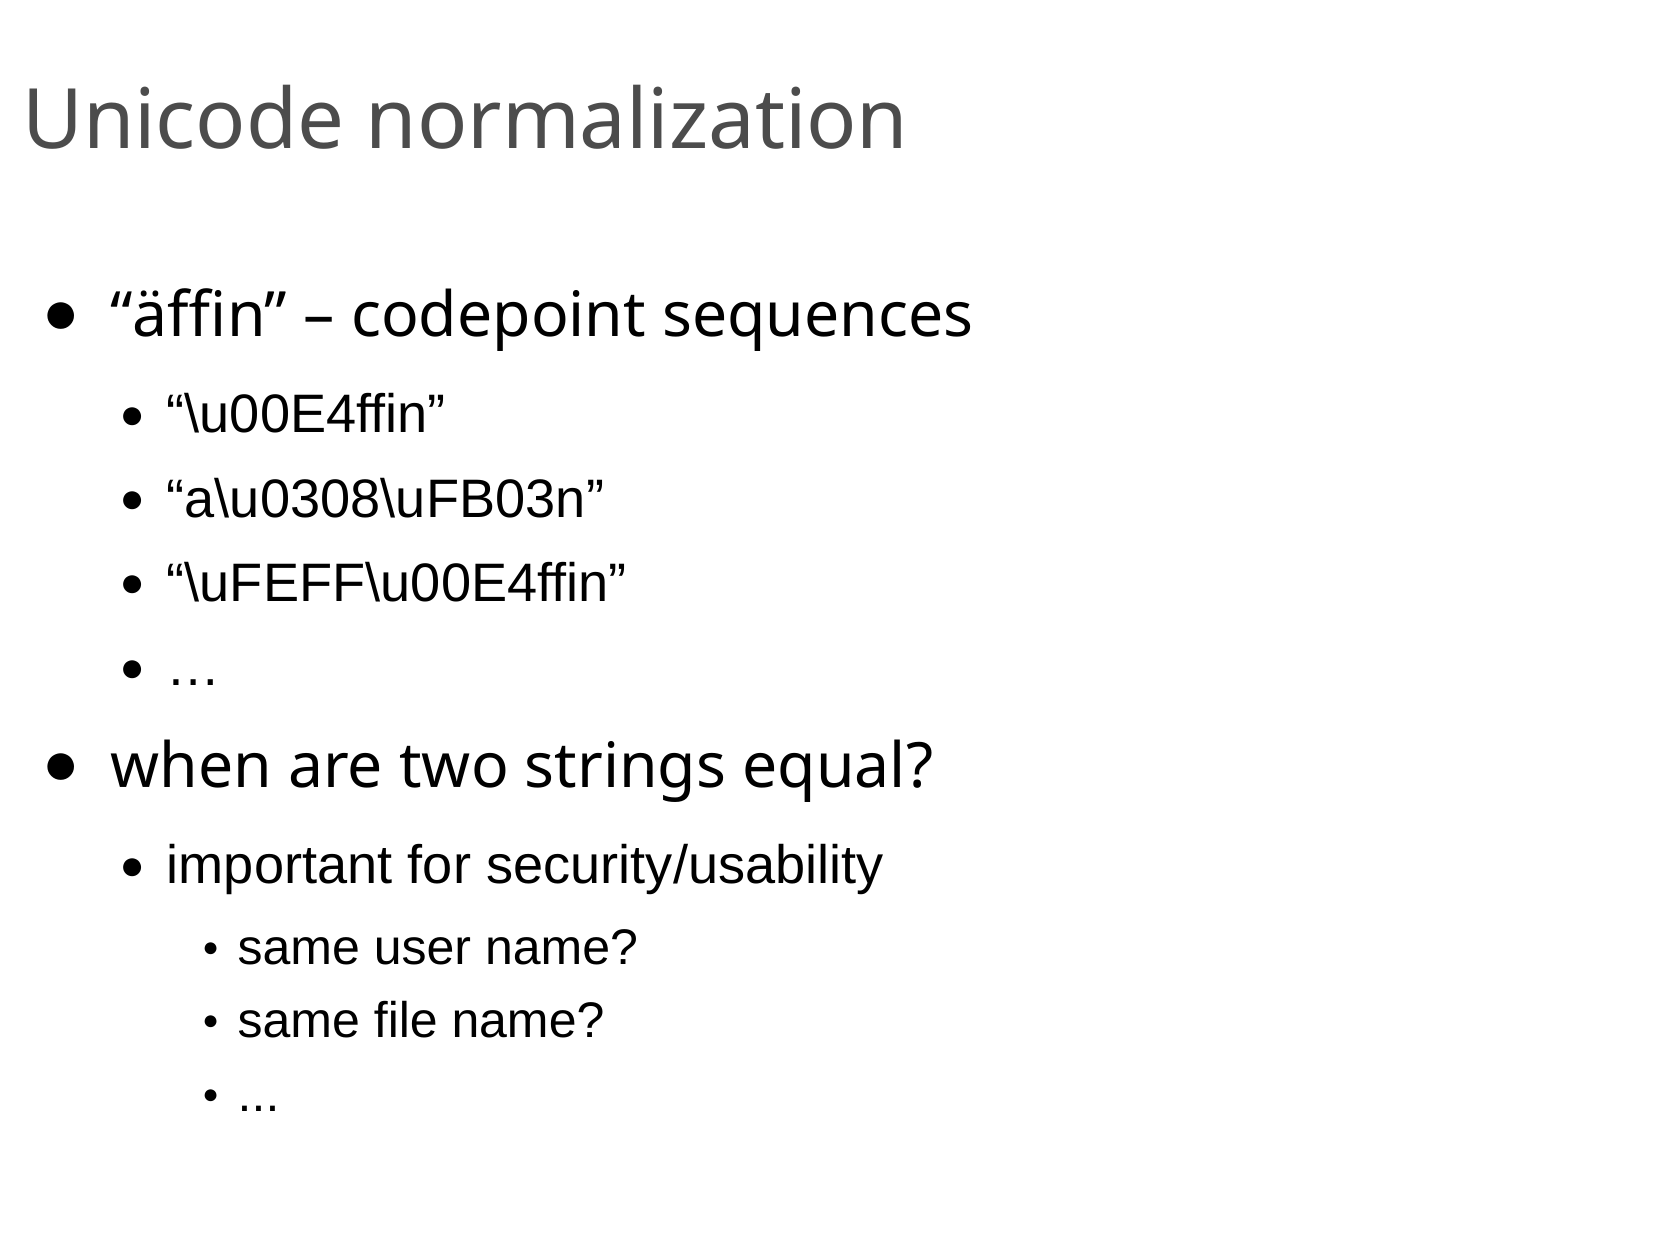

# Unicode normalization
“äffin” – codepoint sequences
“\u00E4ffin”
“a\u0308\uFB03n”
“\uFEFF\u00E4ffin”
…
when are two strings equal?
important for security/usability
same user name?
same file name?
...